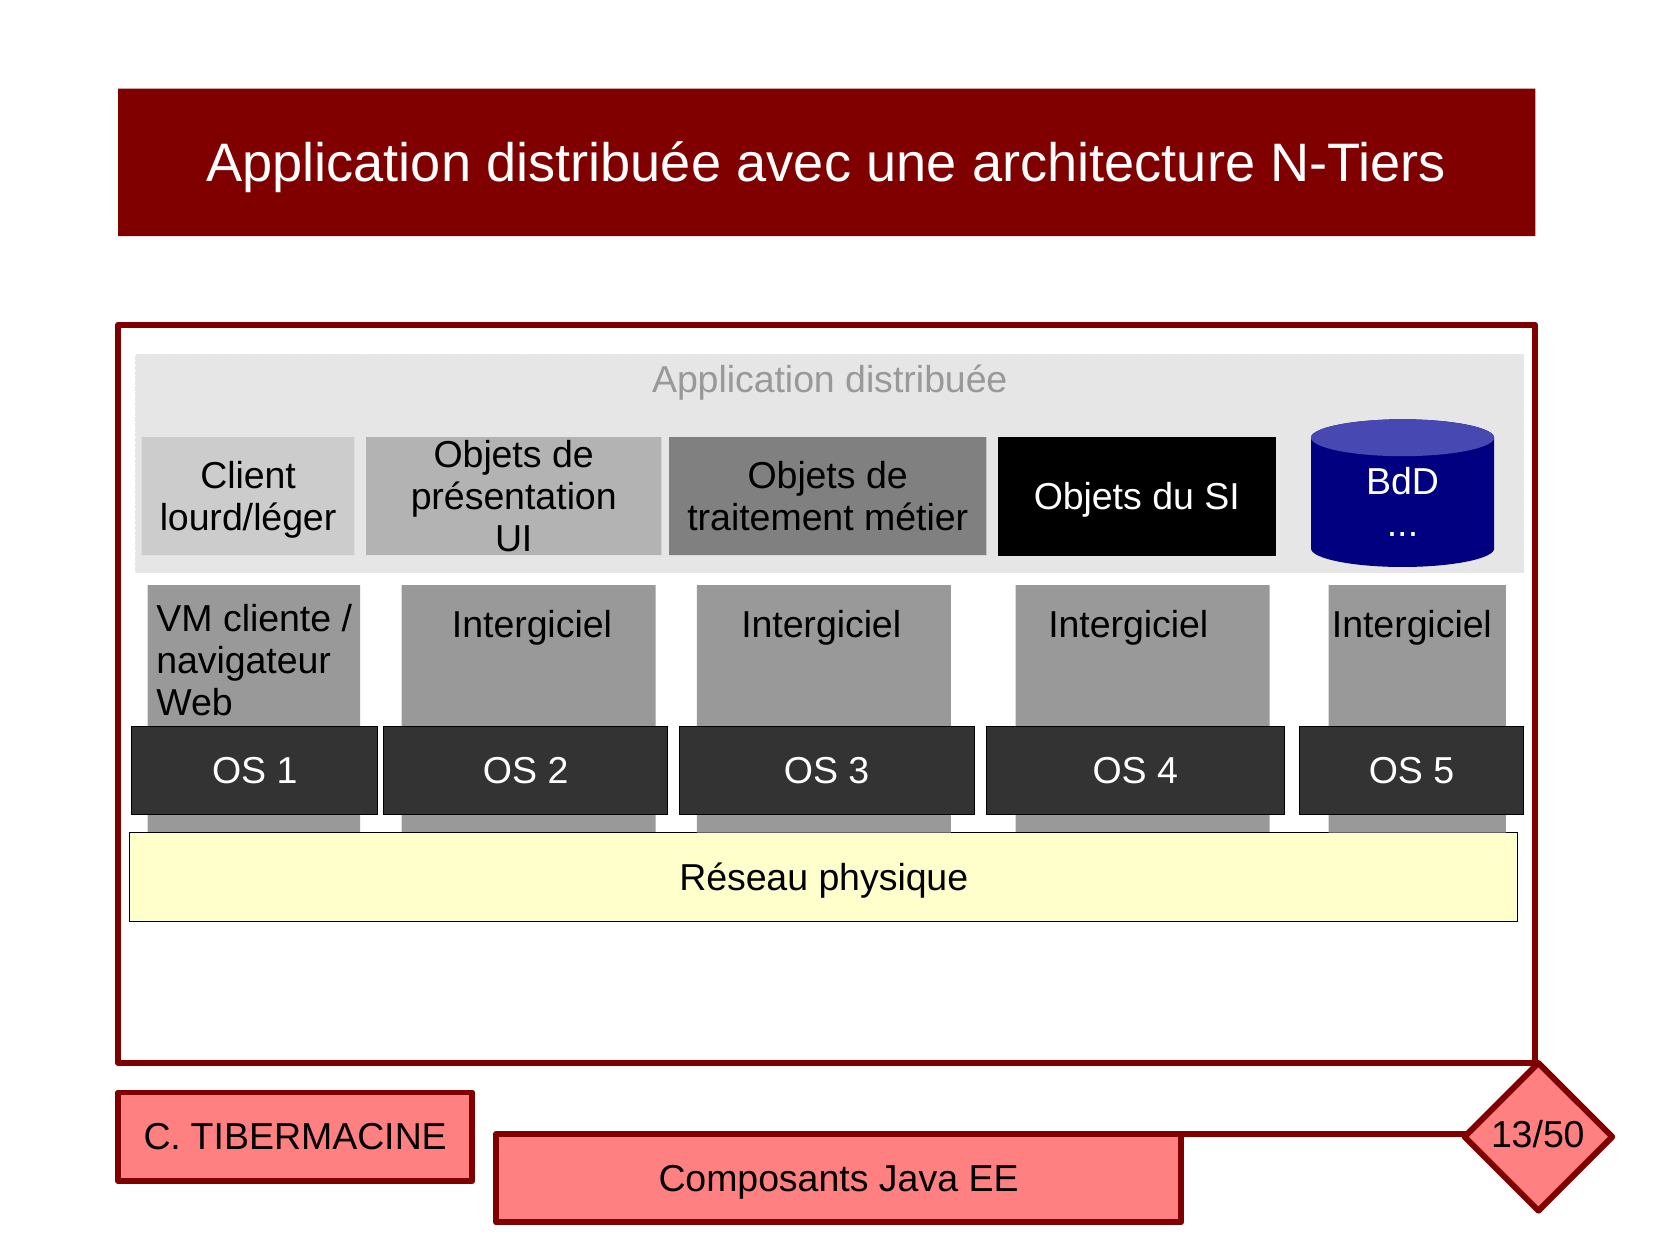

Application distribuée avec une architecture N-Tiers
Application distribuée
BdD
...
Client
lourd/léger
Objets de présentation
UI
Objets de traitement métier
Objets du SI
VM cliente /
navigateur
Web
Intergiciel
Intergiciel
Intergiciel
Intergiciel
OS 1
OS 2
OS 3
OS 4
OS 5
Réseau physique
C. TIBERMACINE
Composants Java EE